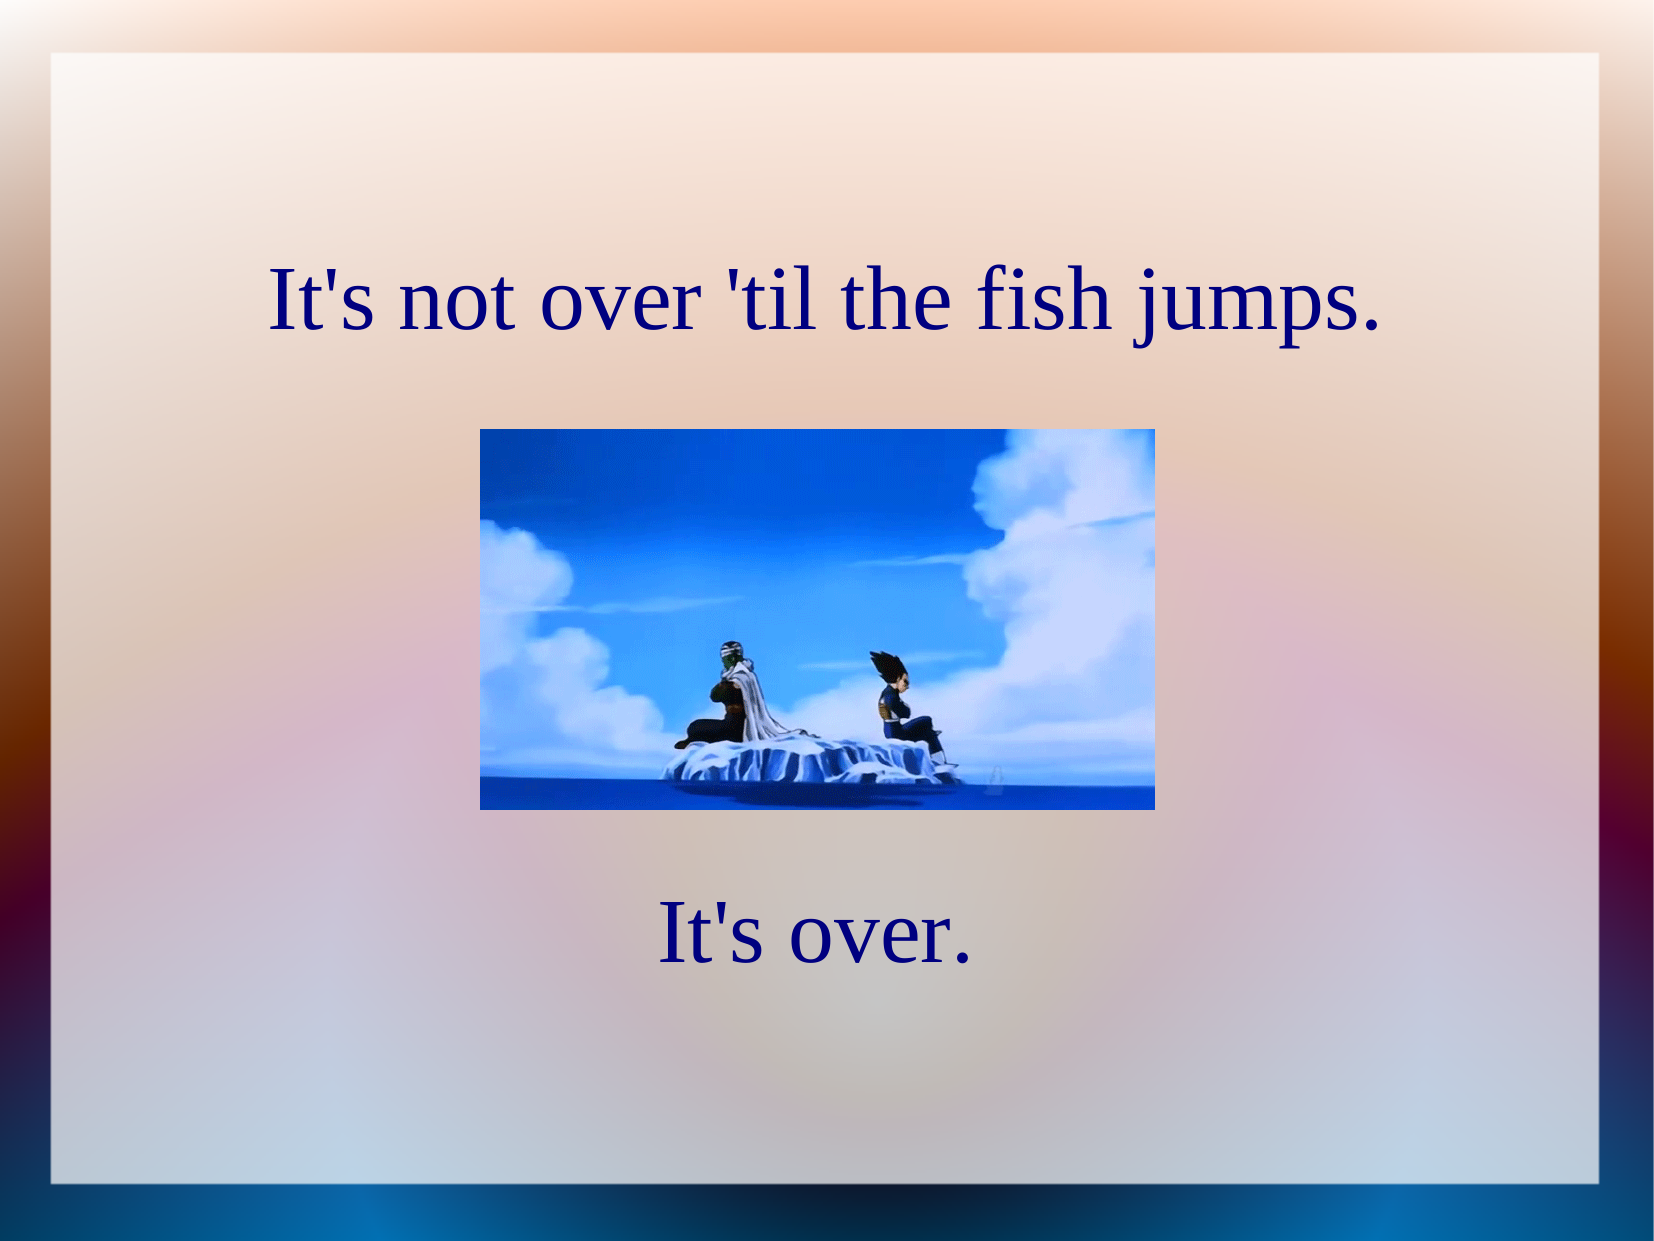

# It's not over 'til the fish jumps.
It's over.